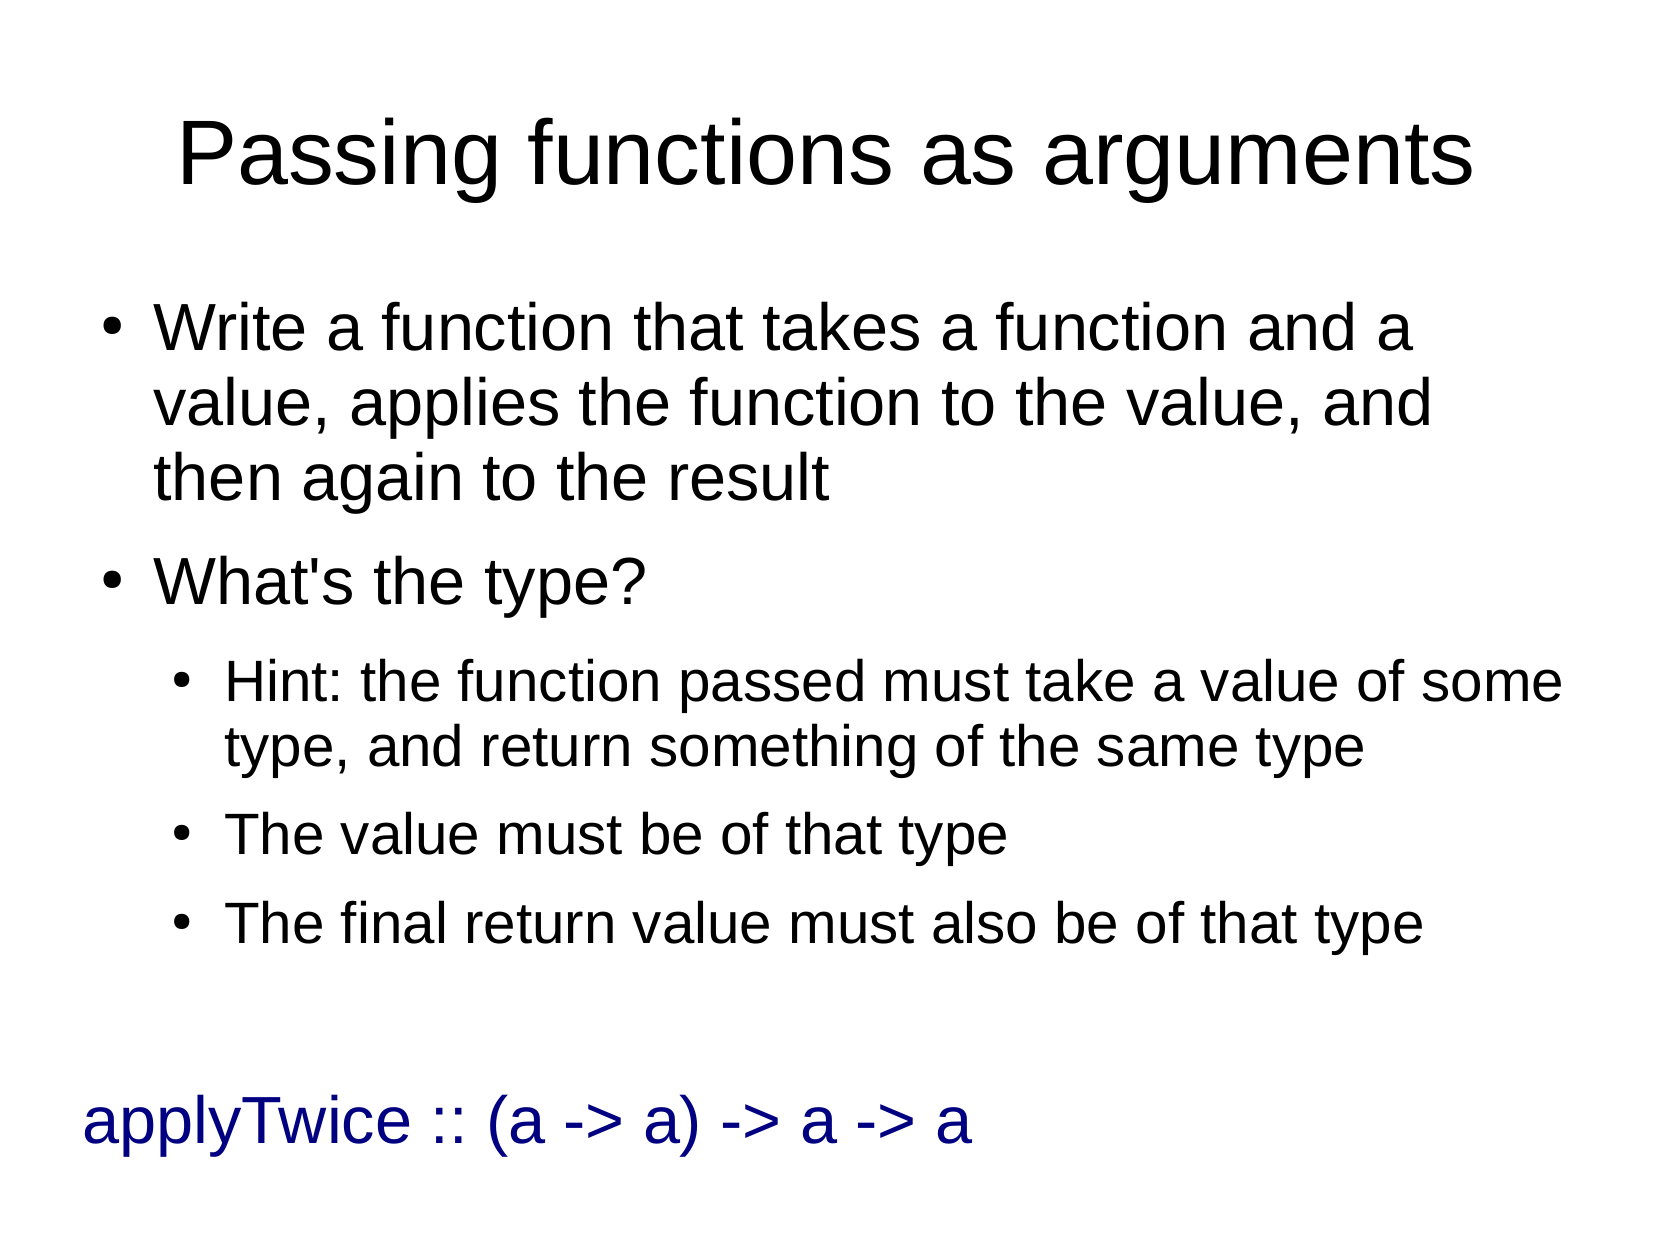

# Passing functions as arguments
Write a function that takes a function and a value, applies the function to the value, and then again to the result
What's the type?
Hint: the function passed must take a value of some type, and return something of the same type
The value must be of that type
The final return value must also be of that type
applyTwice :: (a -> a) -> a -> a